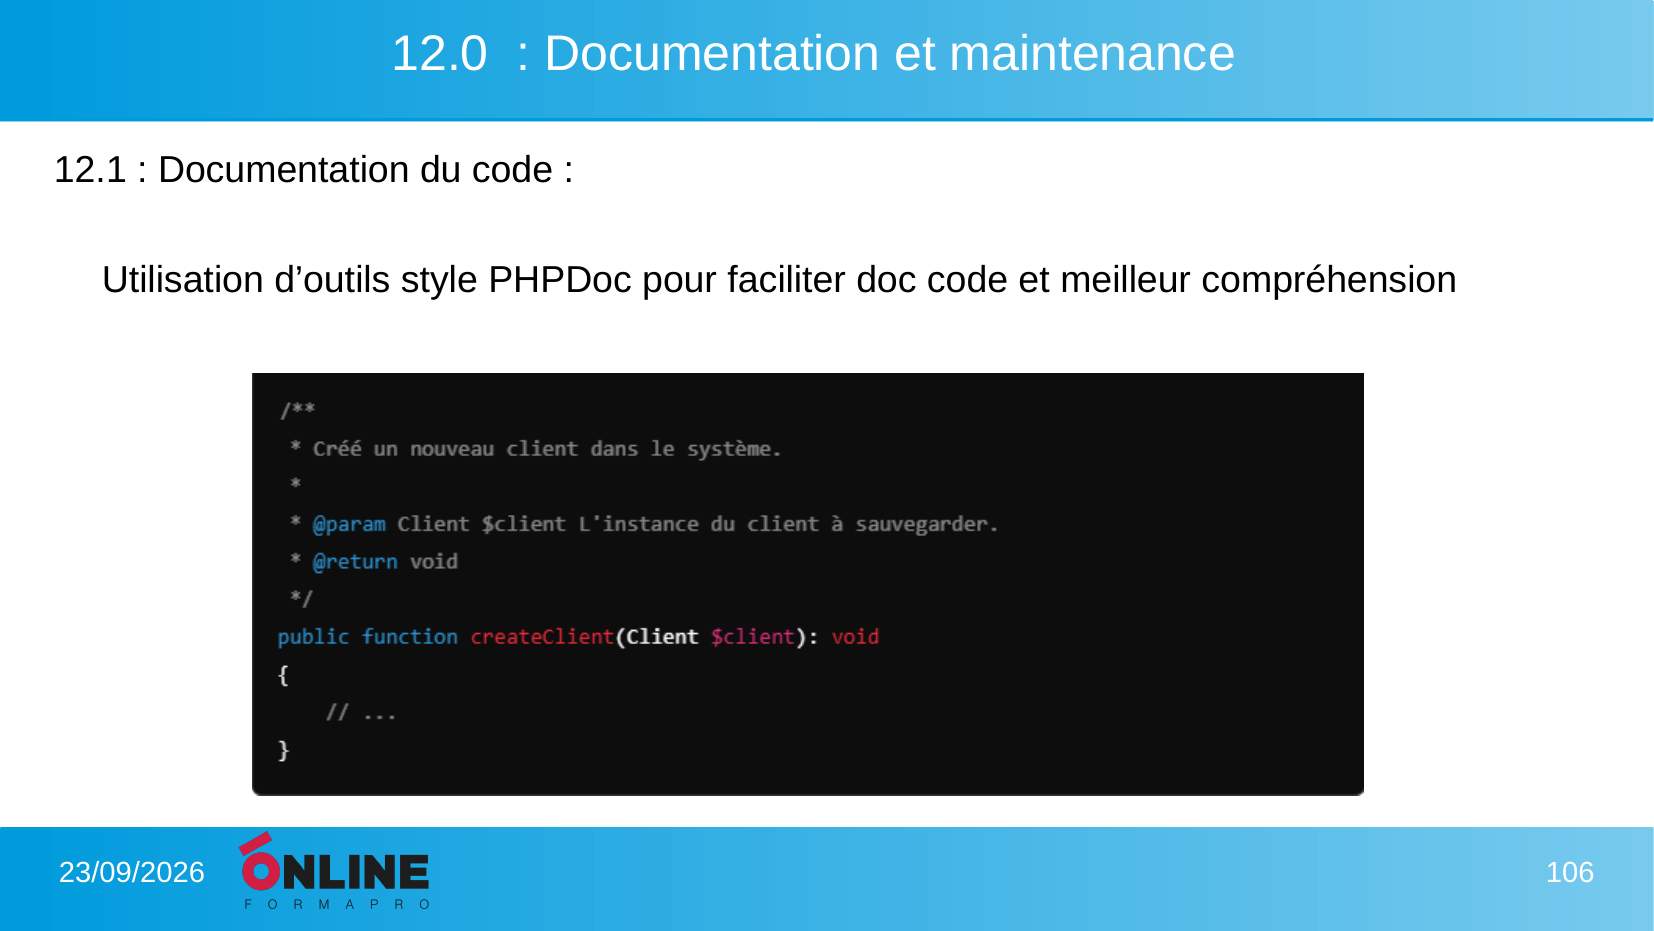

# 12.0  : Documentation et maintenance
12.1 : Documentation du code :
Utilisation d’outils style PHPDoc pour faciliter doc code et meilleur compréhension
106